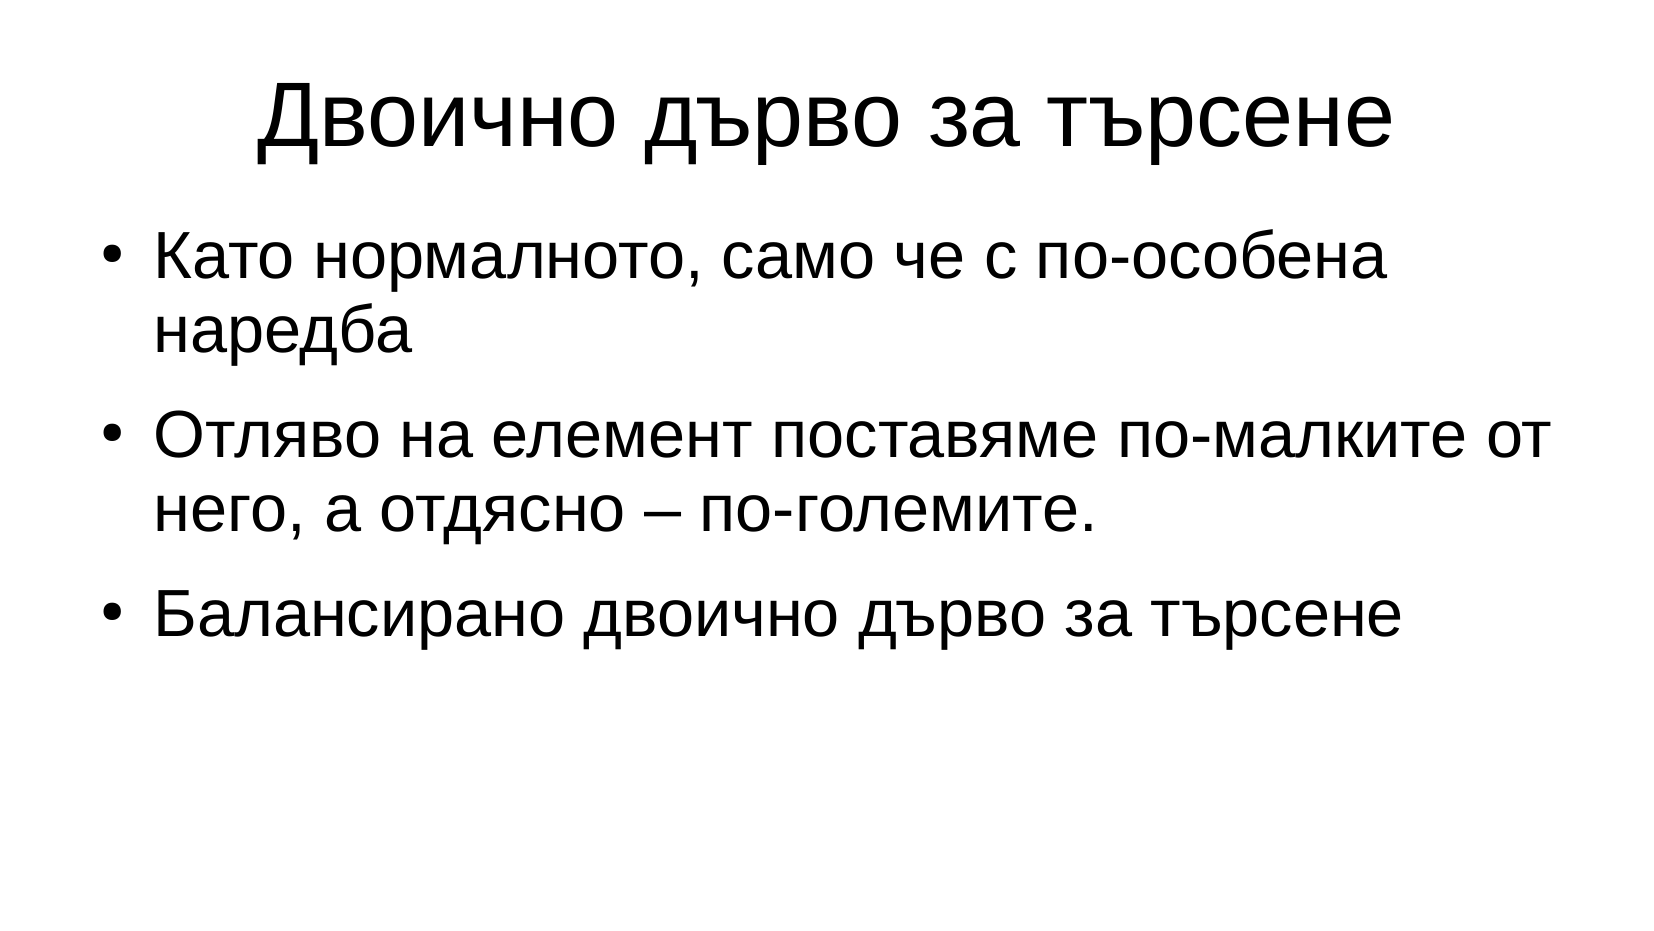

# Двоично дърво за търсене
Като нормалното, само че с по-особена наредба
Отляво на елемент поставяме по-малките от него, а отдясно – по-големите.
Балансирано двоично дърво за търсене